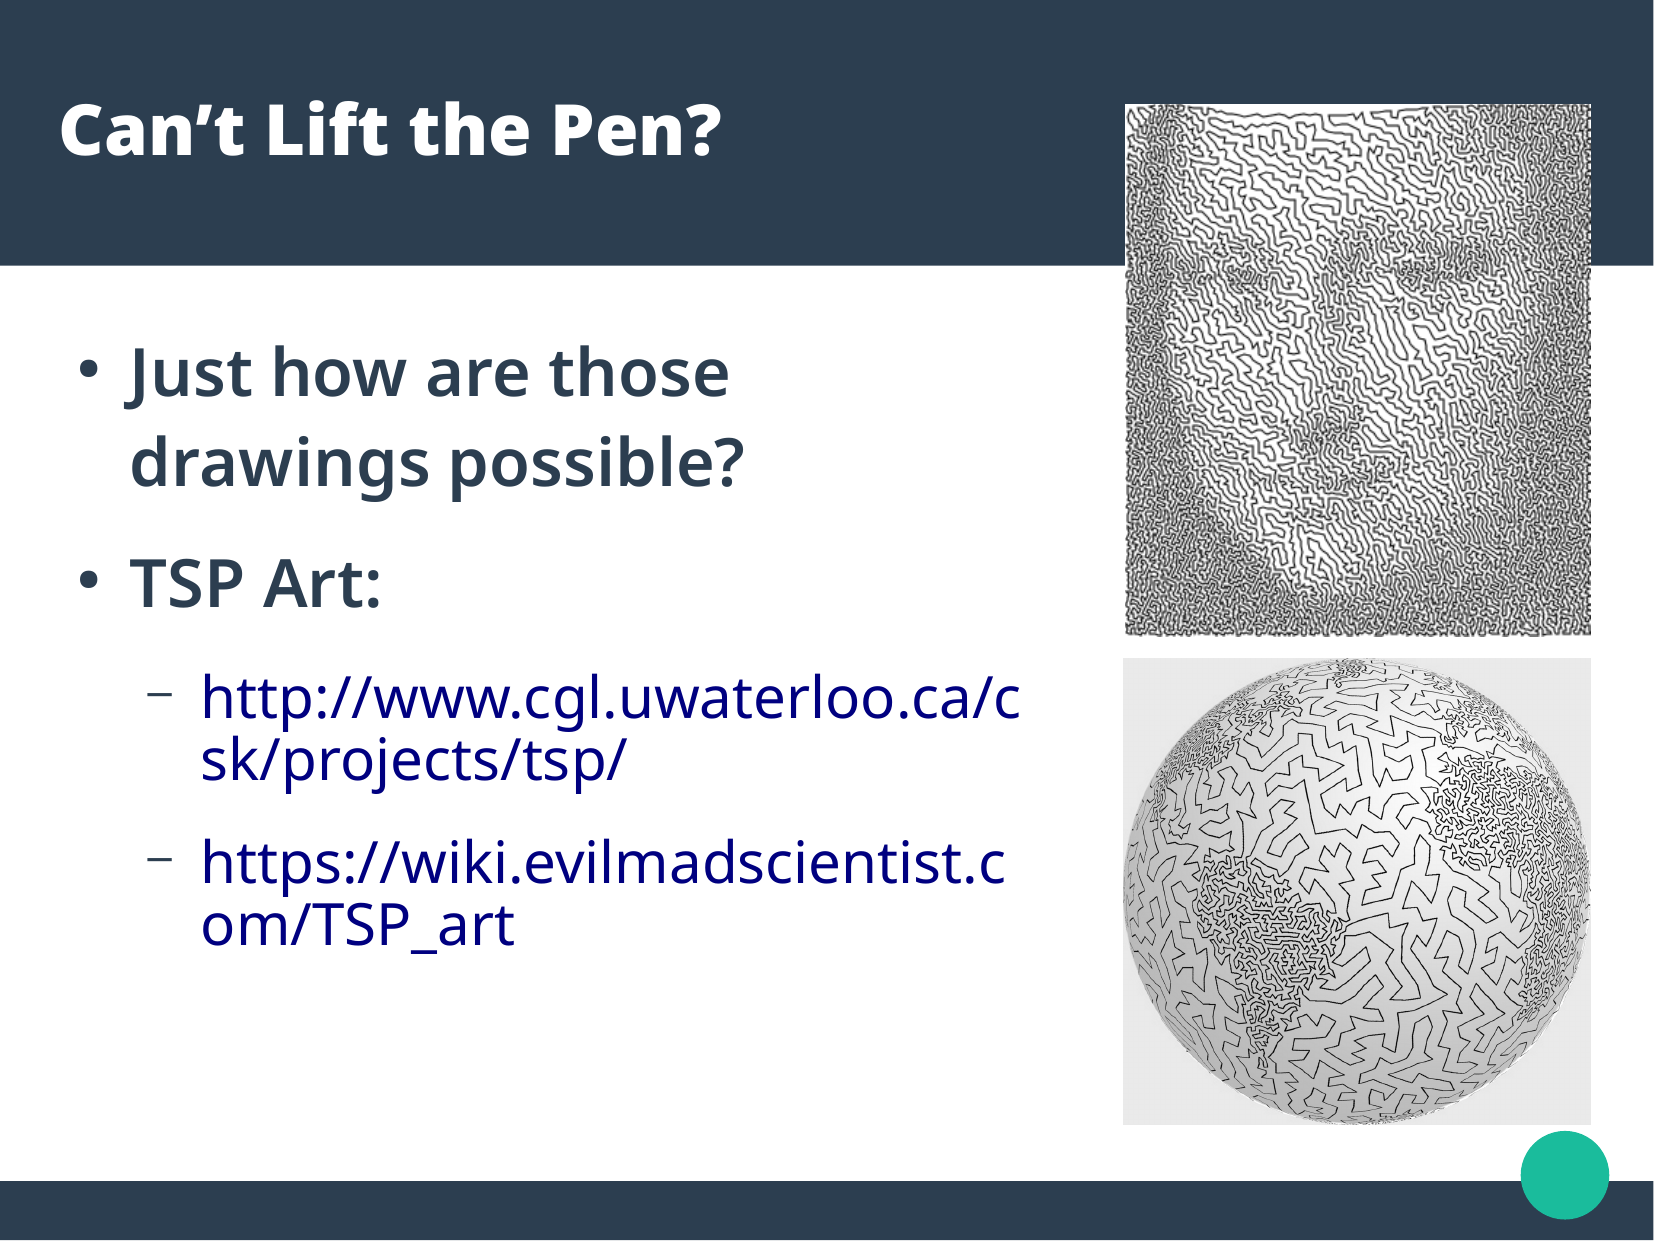

# Can’t Lift the Pen?
Just how are those drawings possible?
TSP Art:
http://www.cgl.uwaterloo.ca/csk/projects/tsp/
https://wiki.evilmadscientist.com/TSP_art